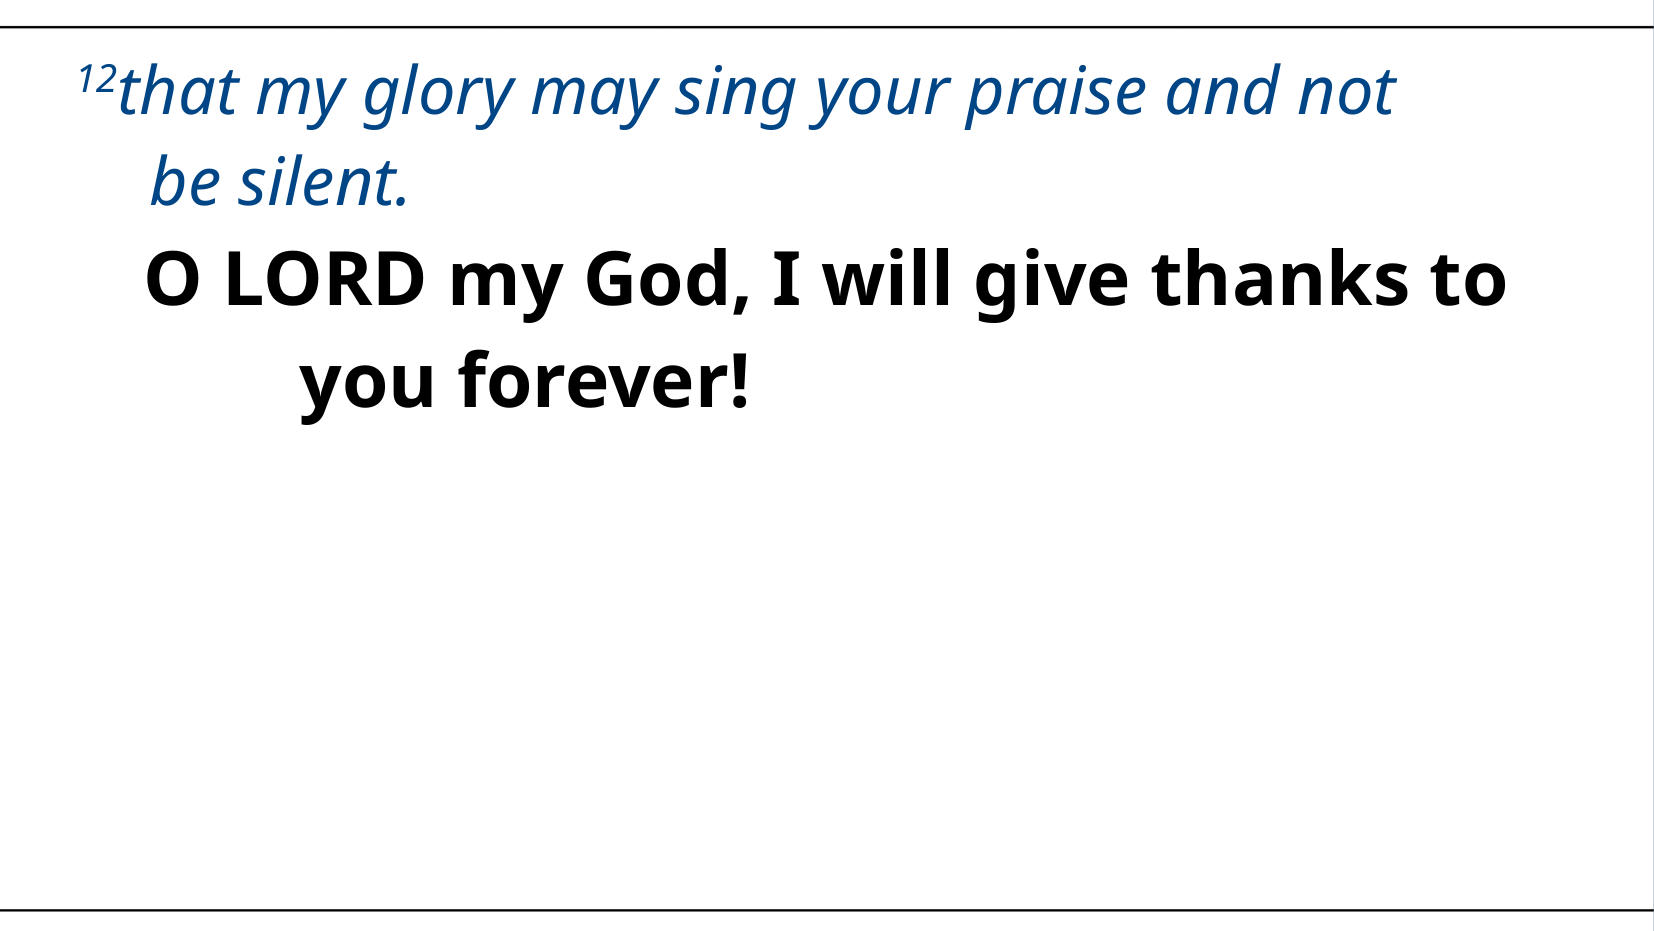

12that my glory may sing your praise and not 		be silent.
 O LORD my God, I will give thanks to 			you forever!